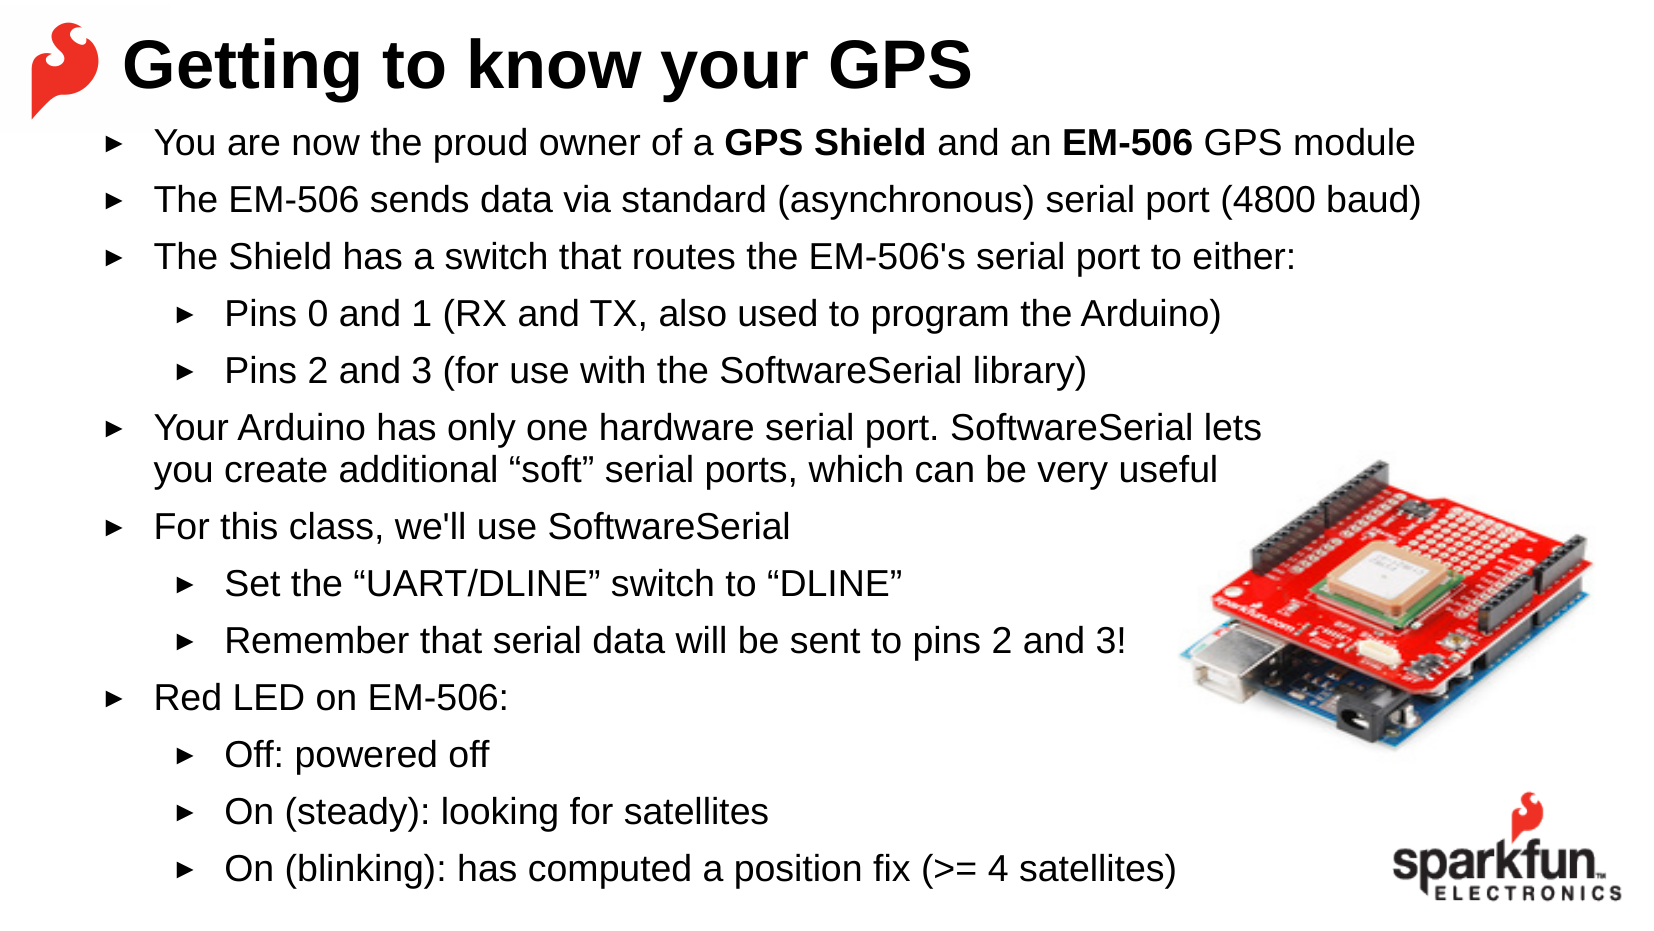

# Getting to know your GPS
You are now the proud owner of a GPS Shield and an EM-506 GPS module
The EM-506 sends data via standard (asynchronous) serial port (4800 baud)
The Shield has a switch that routes the EM-506's serial port to either:
Pins 0 and 1 (RX and TX, also used to program the Arduino)
Pins 2 and 3 (for use with the SoftwareSerial library)
Your Arduino has only one hardware serial port. SoftwareSerial lets
you create additional “soft” serial ports, which can be very useful
For this class, we'll use SoftwareSerial
Set the “UART/DLINE” switch to “DLINE”
Remember that serial data will be sent to pins 2 and 3!
Red LED on EM-506:
Off: powered off
On (steady): looking for satellites
On (blinking): has computed a position fix (>= 4 satellites)